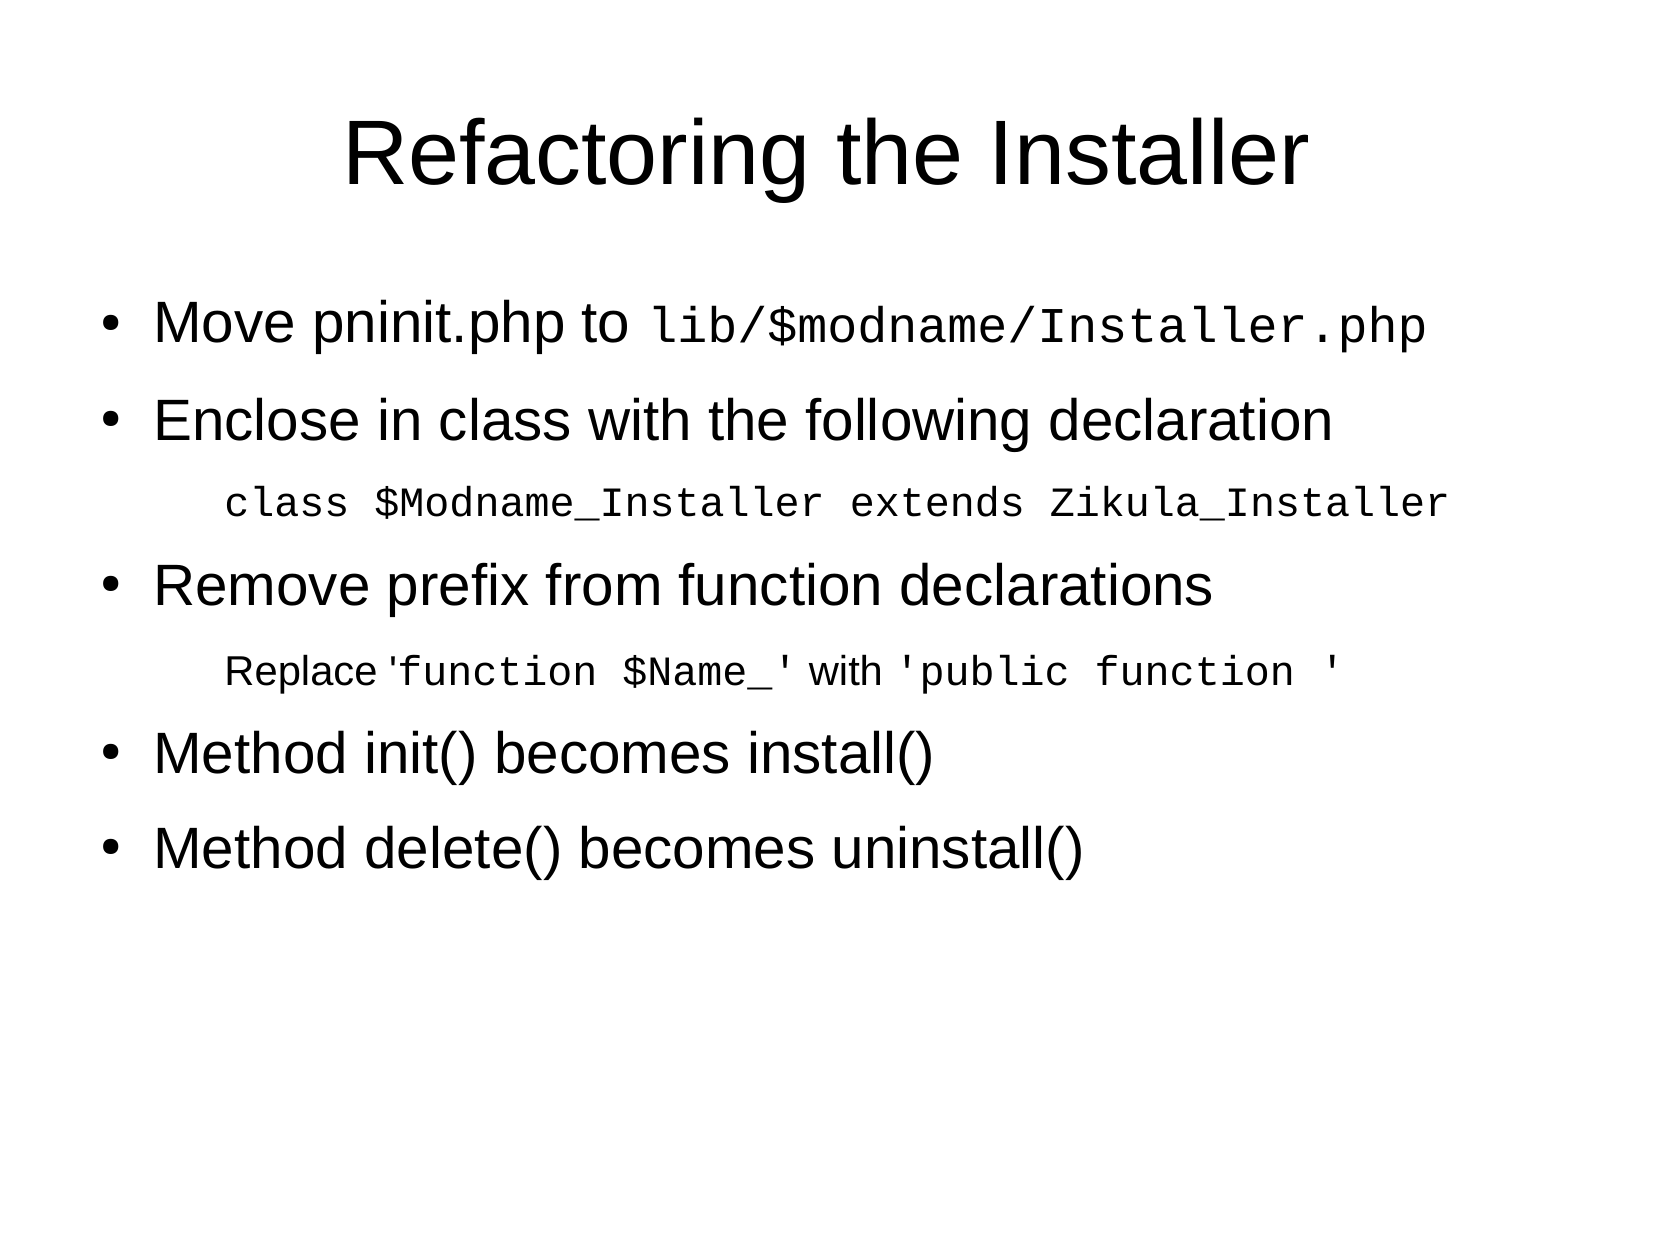

# Refactoring the Installer
Move pninit.php to lib/$modname/Installer.php
Enclose in class with the following declaration
class $Modname_Installer extends Zikula_Installer
Remove prefix from function declarations
Replace 'function $Name_' with 'public function '
Method init() becomes install()
Method delete() becomes uninstall()